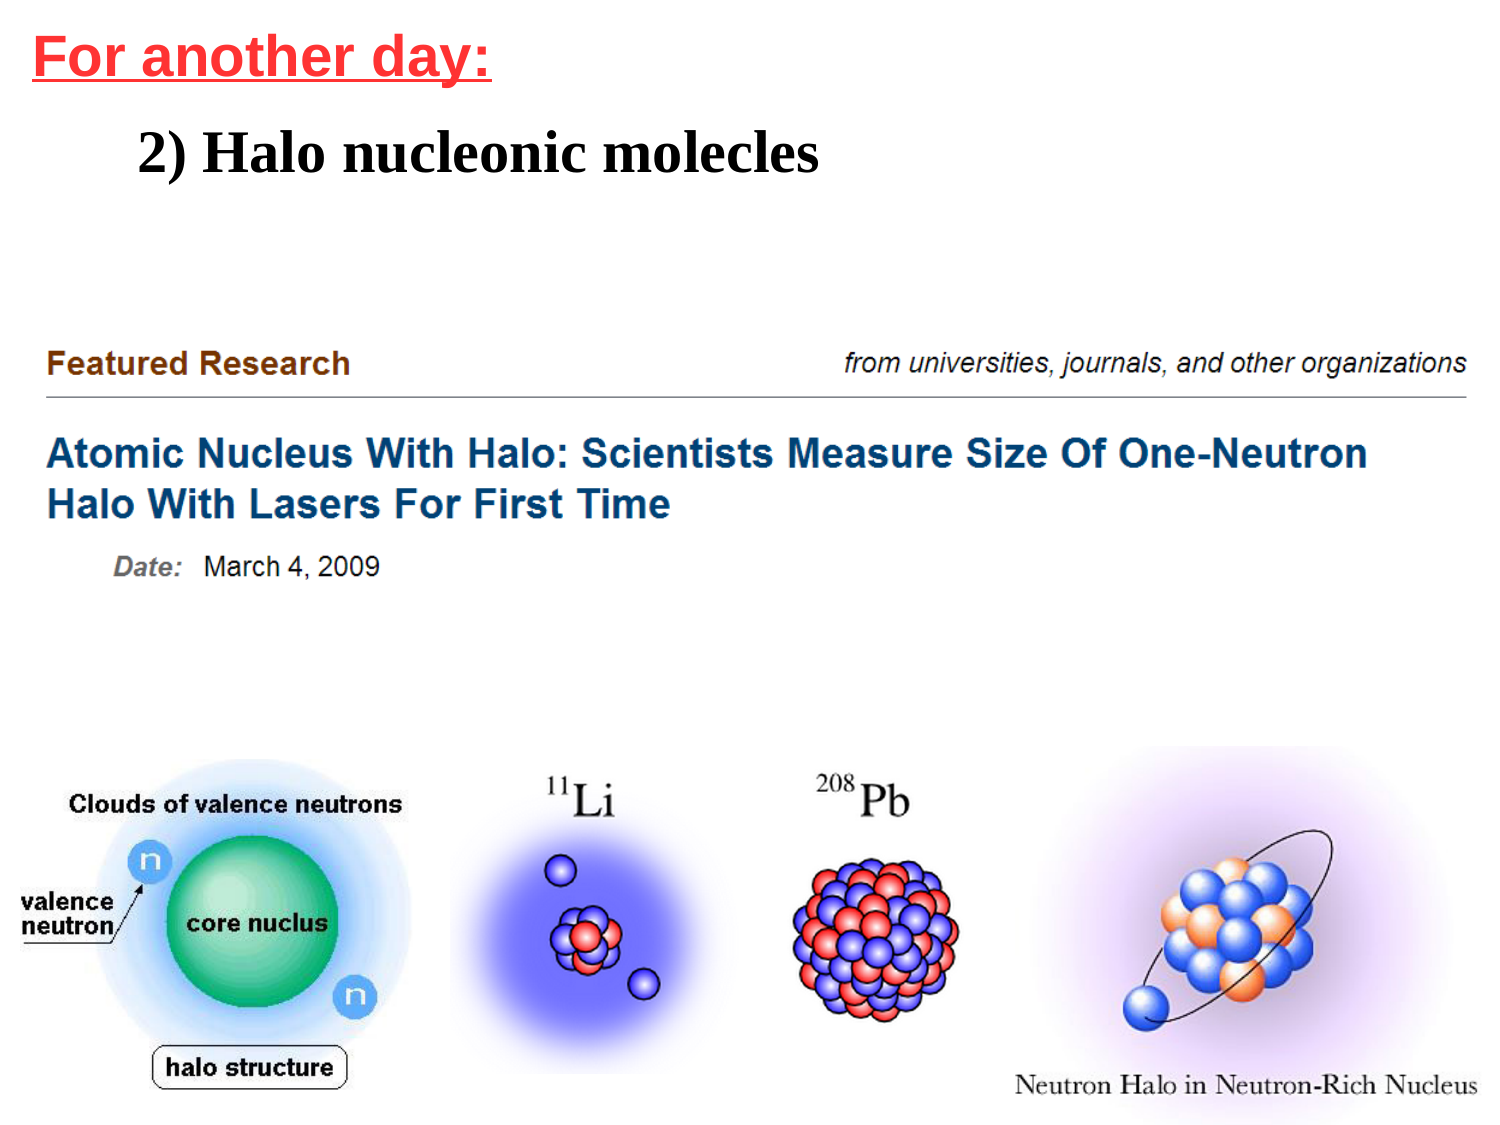

For another day:
2) Halo nucleonic molecles